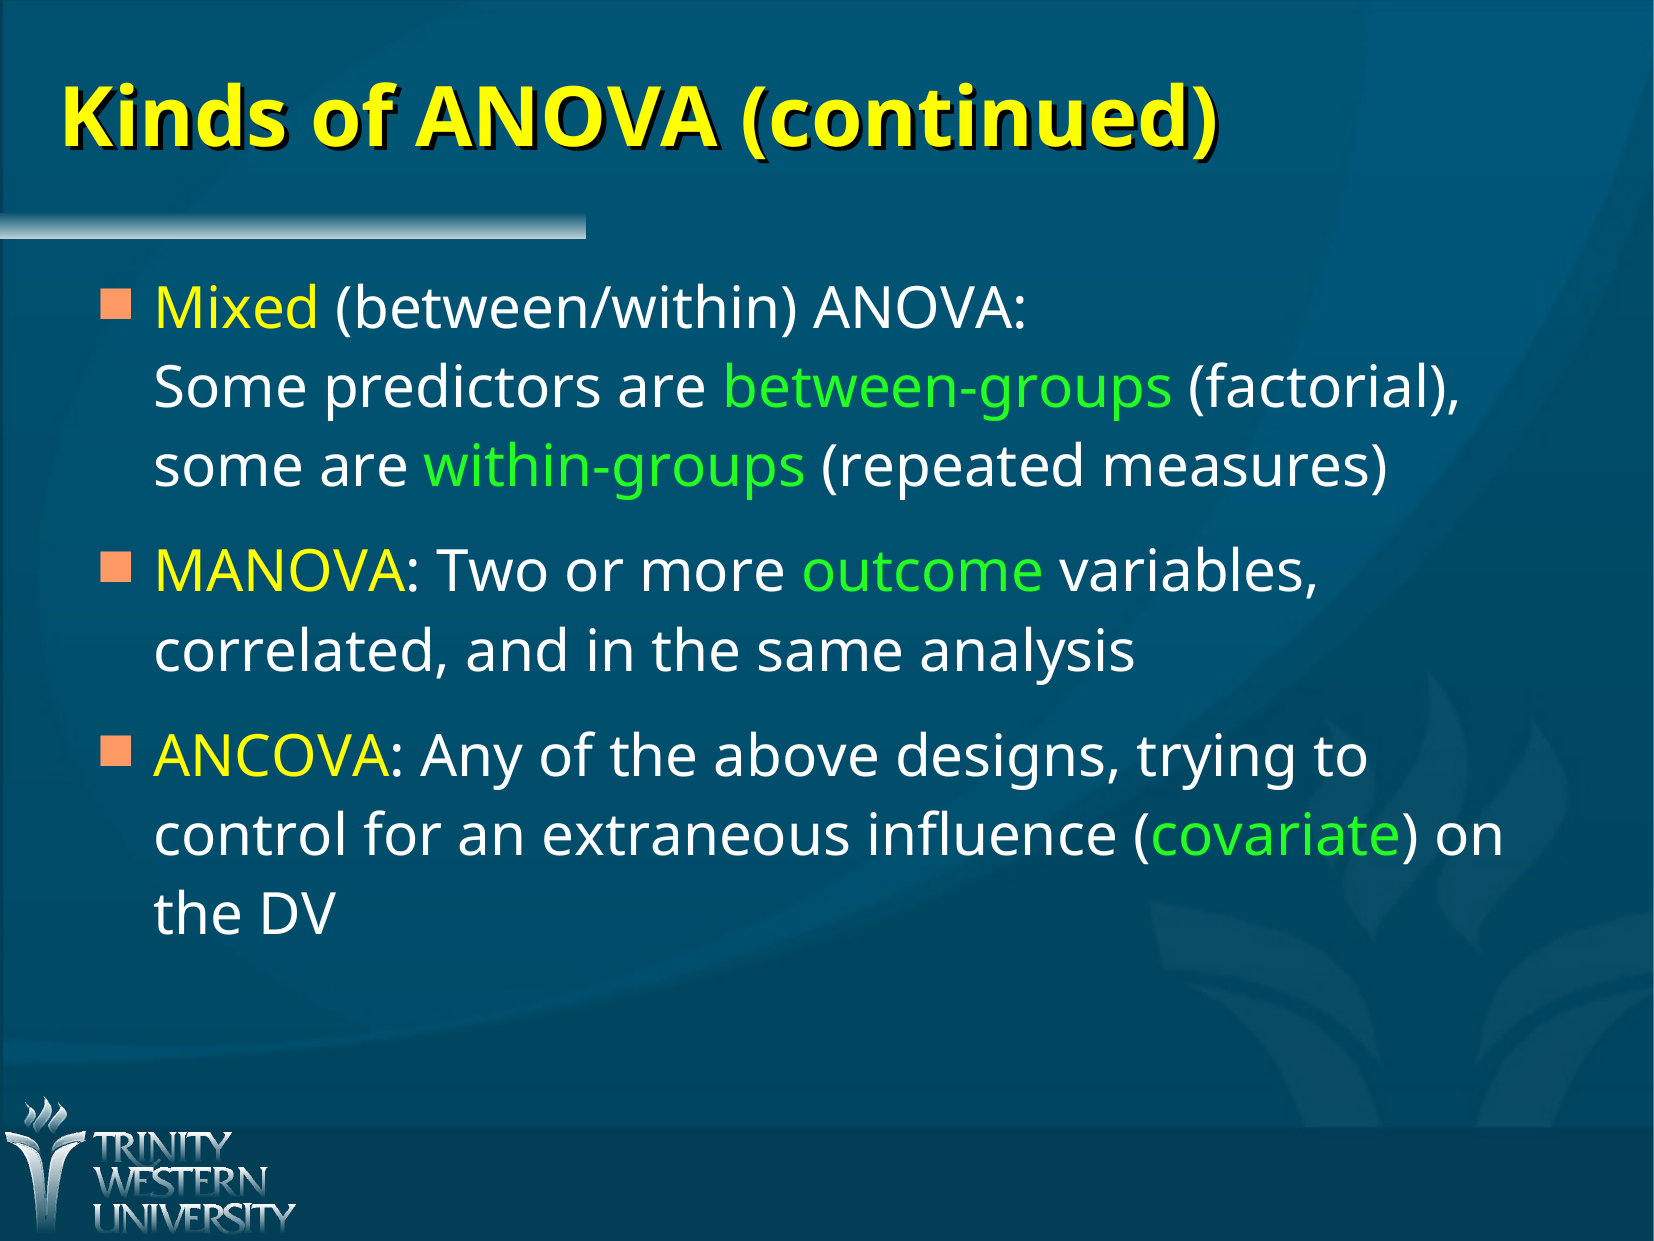

# Kinds of ANOVA (continued)
Mixed (between/within) ANOVA:
Some predictors are between-groups (factorial),
some are within-groups (repeated measures)
MANOVA: Two or more outcome variables, correlated, and in the same analysis
ANCOVA: Any of the above designs, trying to control for an extraneous influence (covariate) on the DV